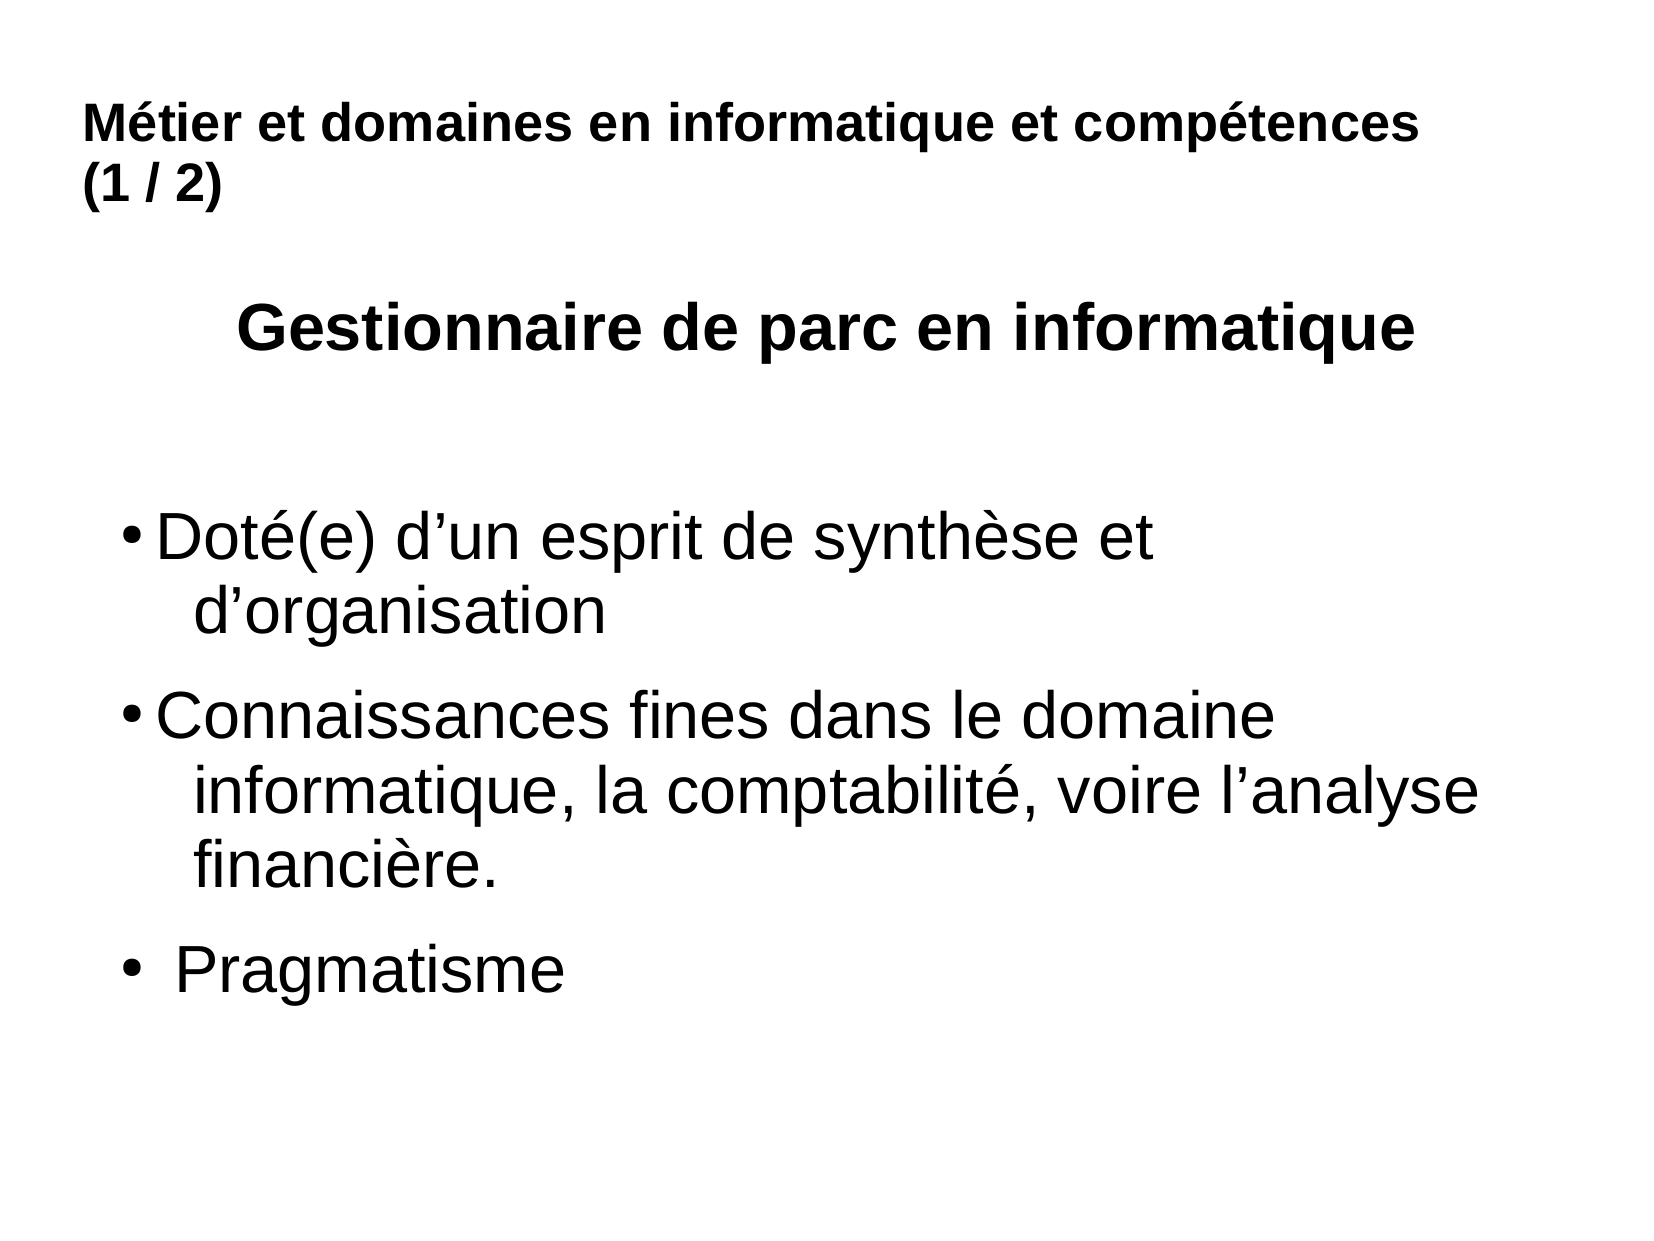

# Métier et domaines en informatique et compétences (1 / 2)
Gestionnaire de parc en informatique
Doté(e) d’un esprit de synthèse et d’organisation
Connaissances fines dans le domaine informatique, la comptabilité, voire l’analyse financière.
 Pragmatisme